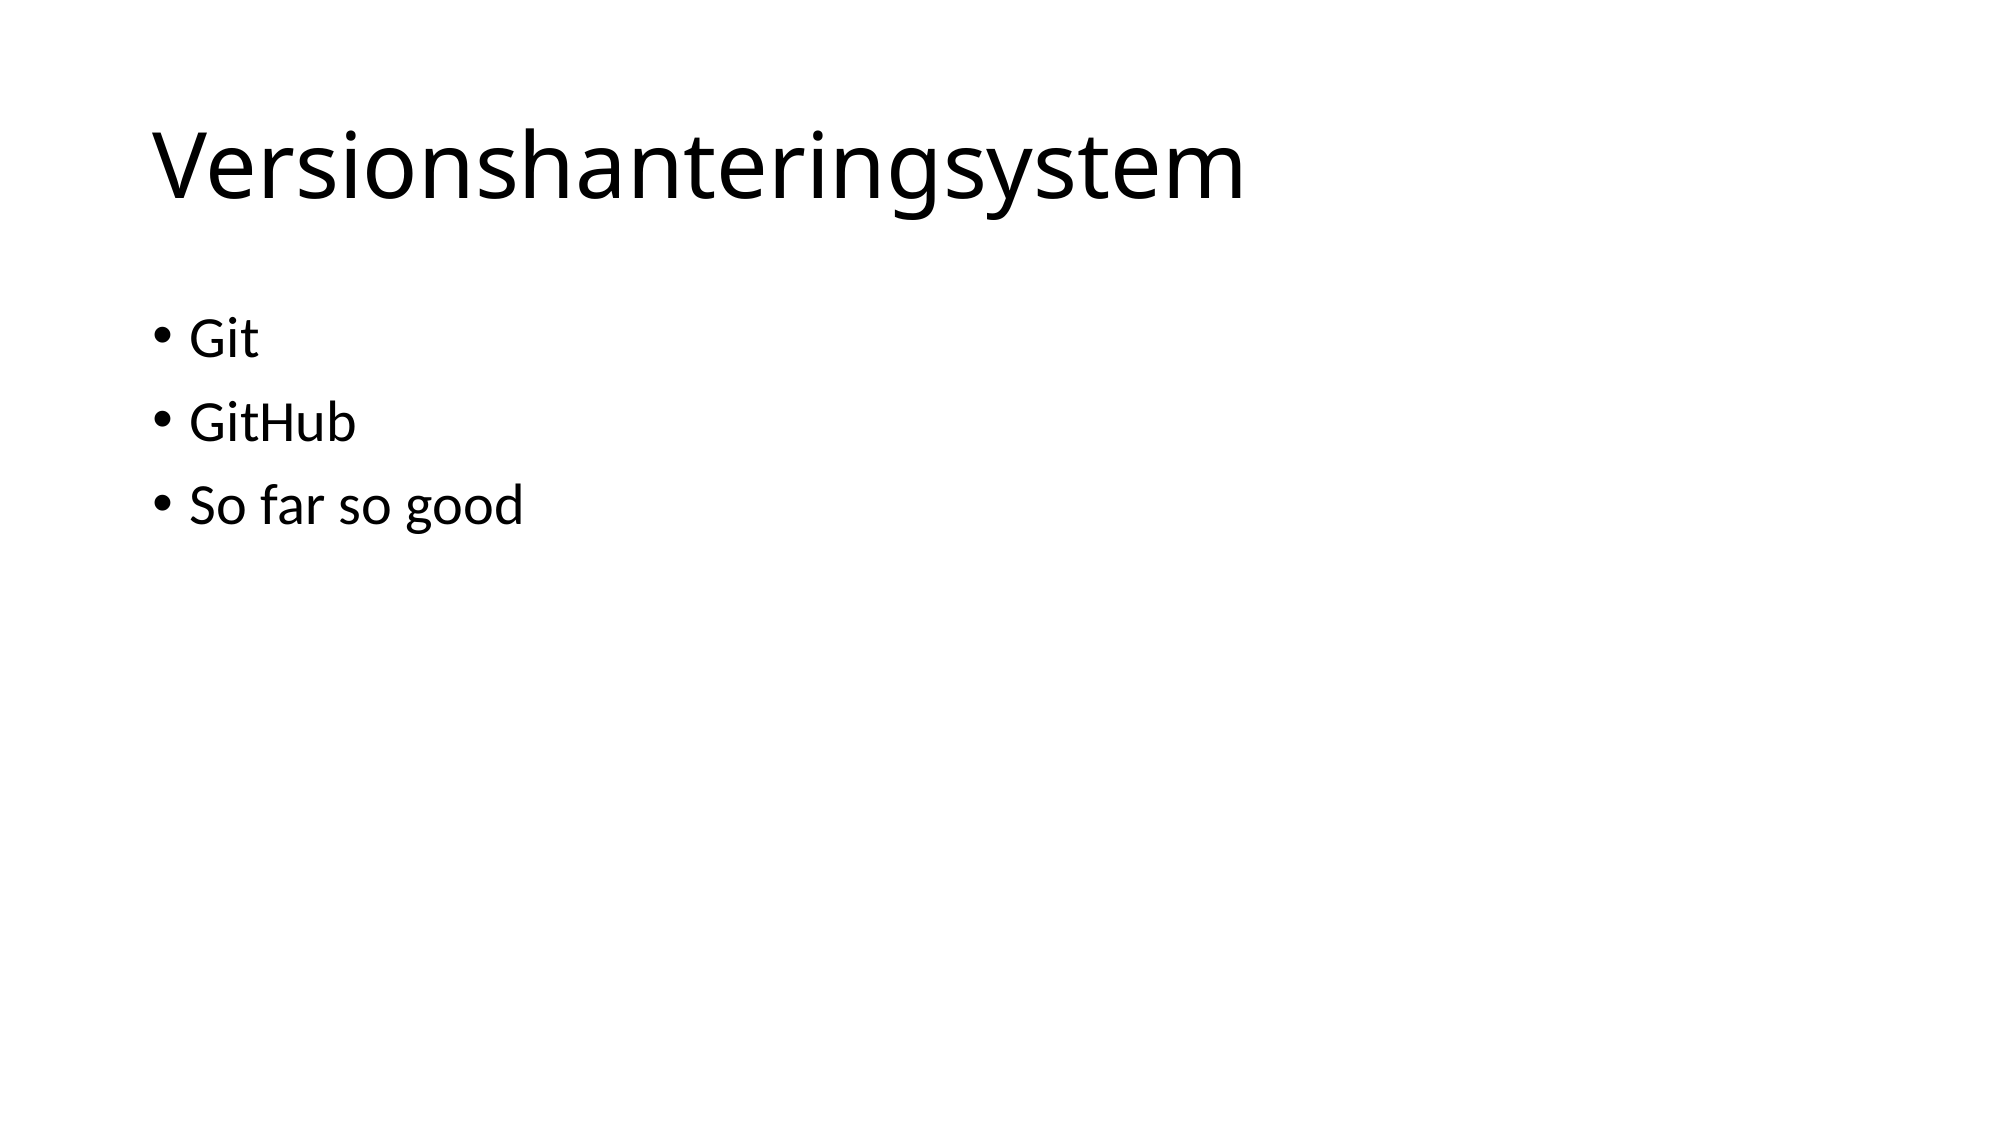

# Versionshanteringsystem
Git
GitHub
So far so good